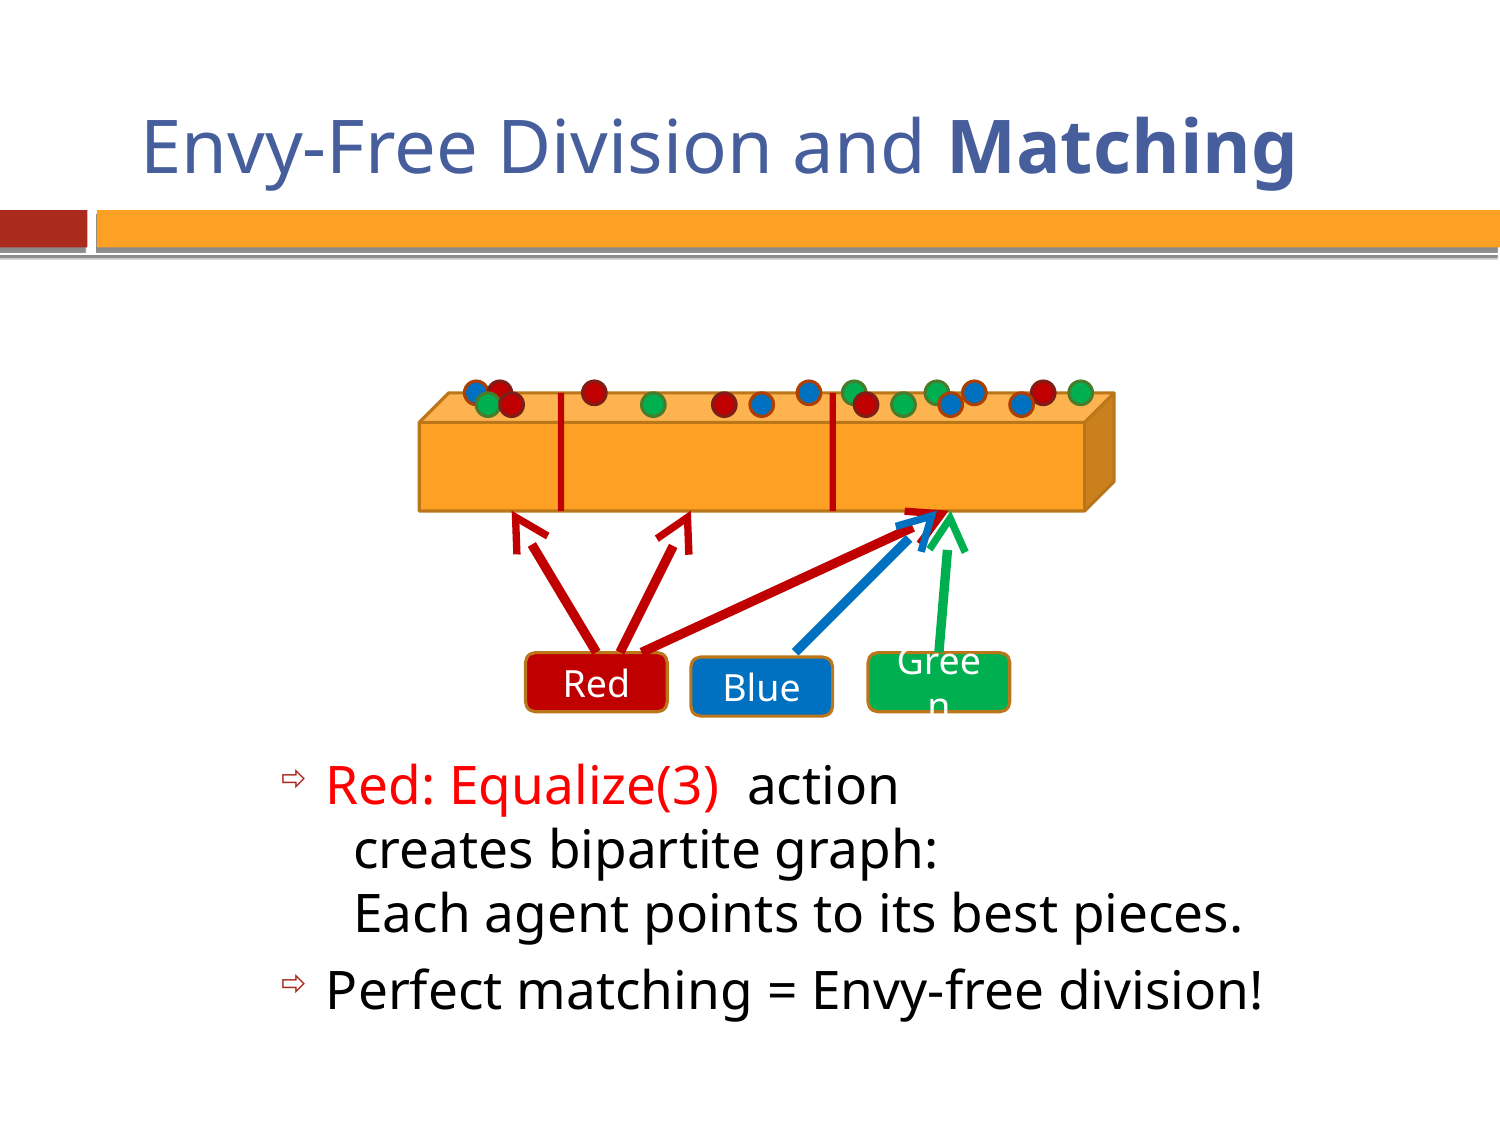

Envy-Free Division and Matching
#
Red
Green
Blue
Red: Equalize(3) action
 creates bipartite graph:
 Each agent points to its best pieces.
Perfect matching = Envy-free division!